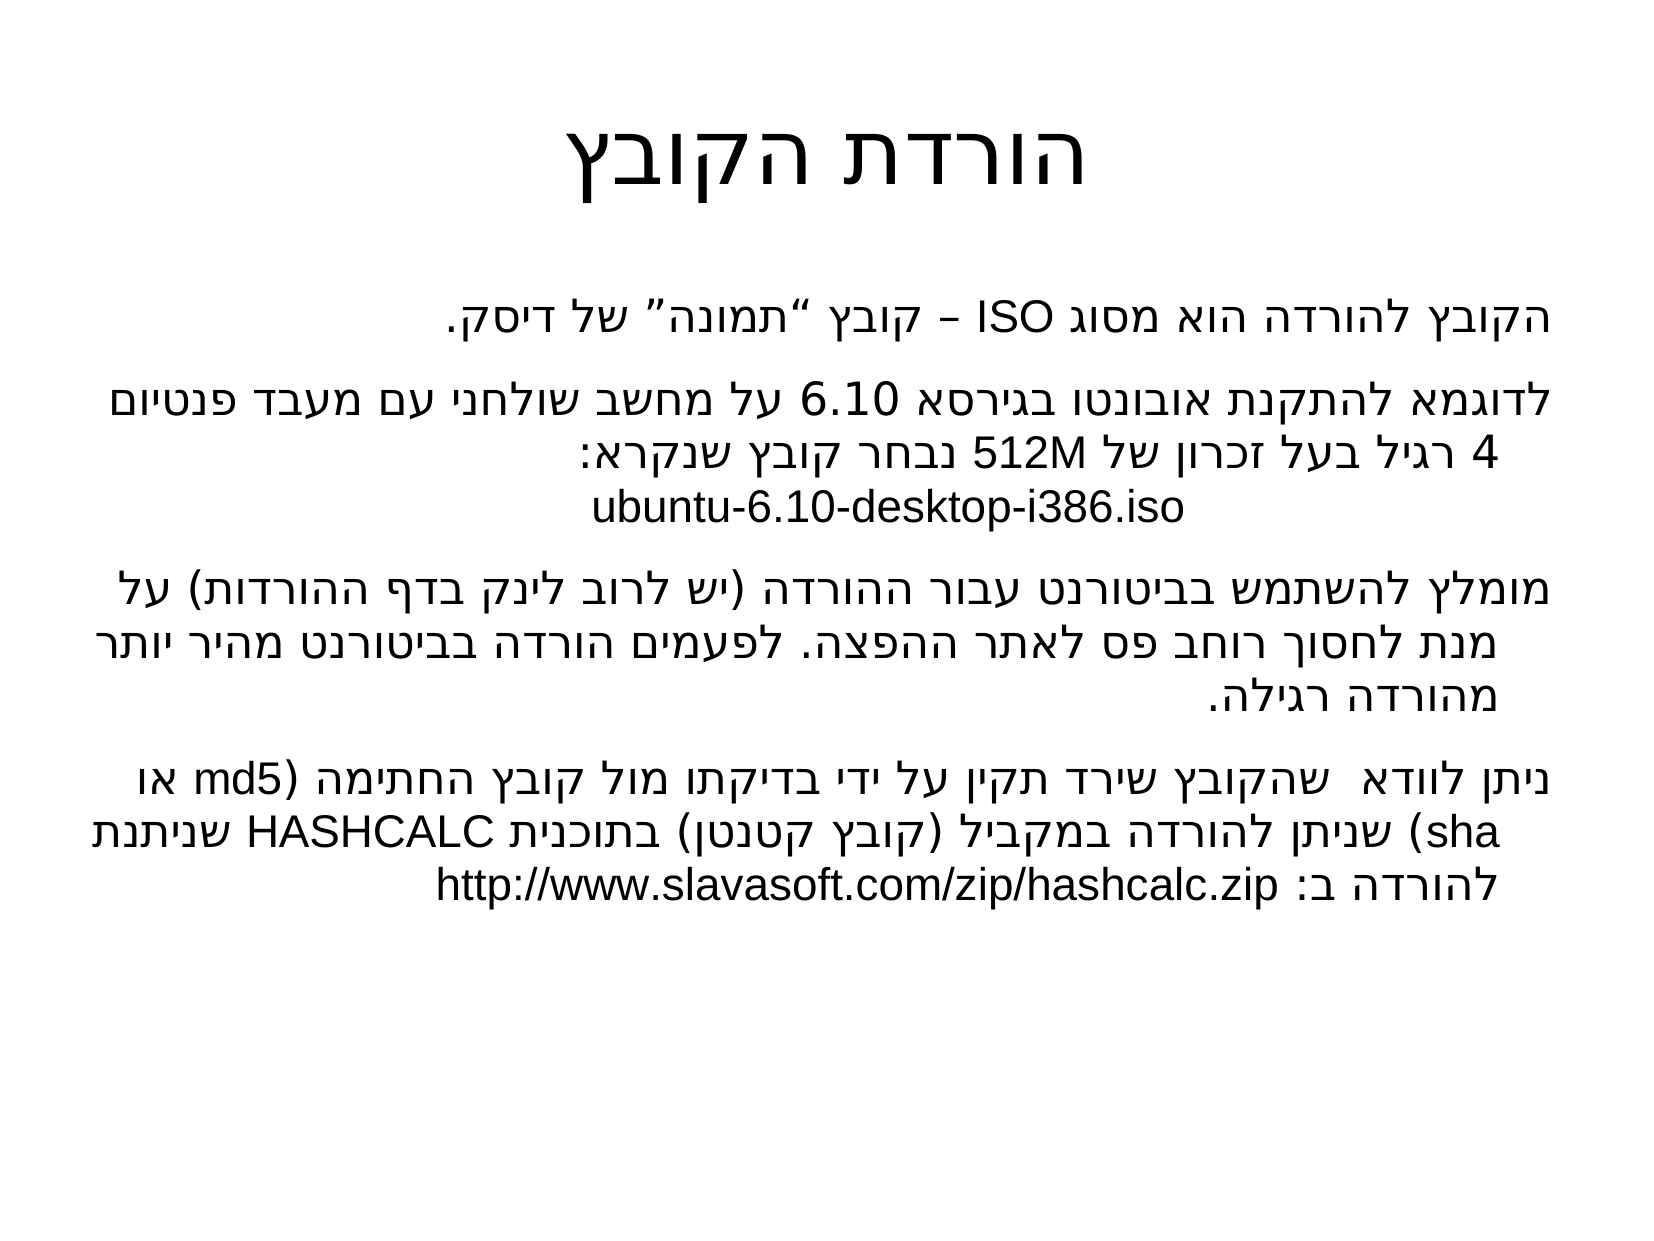

# הורדת הקובץ
הקובץ להורדה הוא מסוג ISO – קובץ “תמונה” של דיסק.
לדוגמא להתקנת אובונטו בגירסא 6.10 על מחשב שולחני עם מעבד פנטיום 4 רגיל בעל זכרון של 512M נבחר קובץ שנקרא:
					 ubuntu-6.10-desktop-i386.iso
מומלץ להשתמש בביטורנט עבור ההורדה (יש לרוב לינק בדף ההורדות) על מנת לחסוך רוחב פס לאתר ההפצה. לפעמים הורדה בביטורנט מהיר יותר מהורדה רגילה.
ניתן לוודא שהקובץ שירד תקין על ידי בדיקתו מול קובץ החתימה (md5 או sha) שניתן להורדה במקביל (קובץ קטנטן) בתוכנית HASHCALC שניתנת להורדה ב: http://www.slavasoft.com/zip/hashcalc.zip